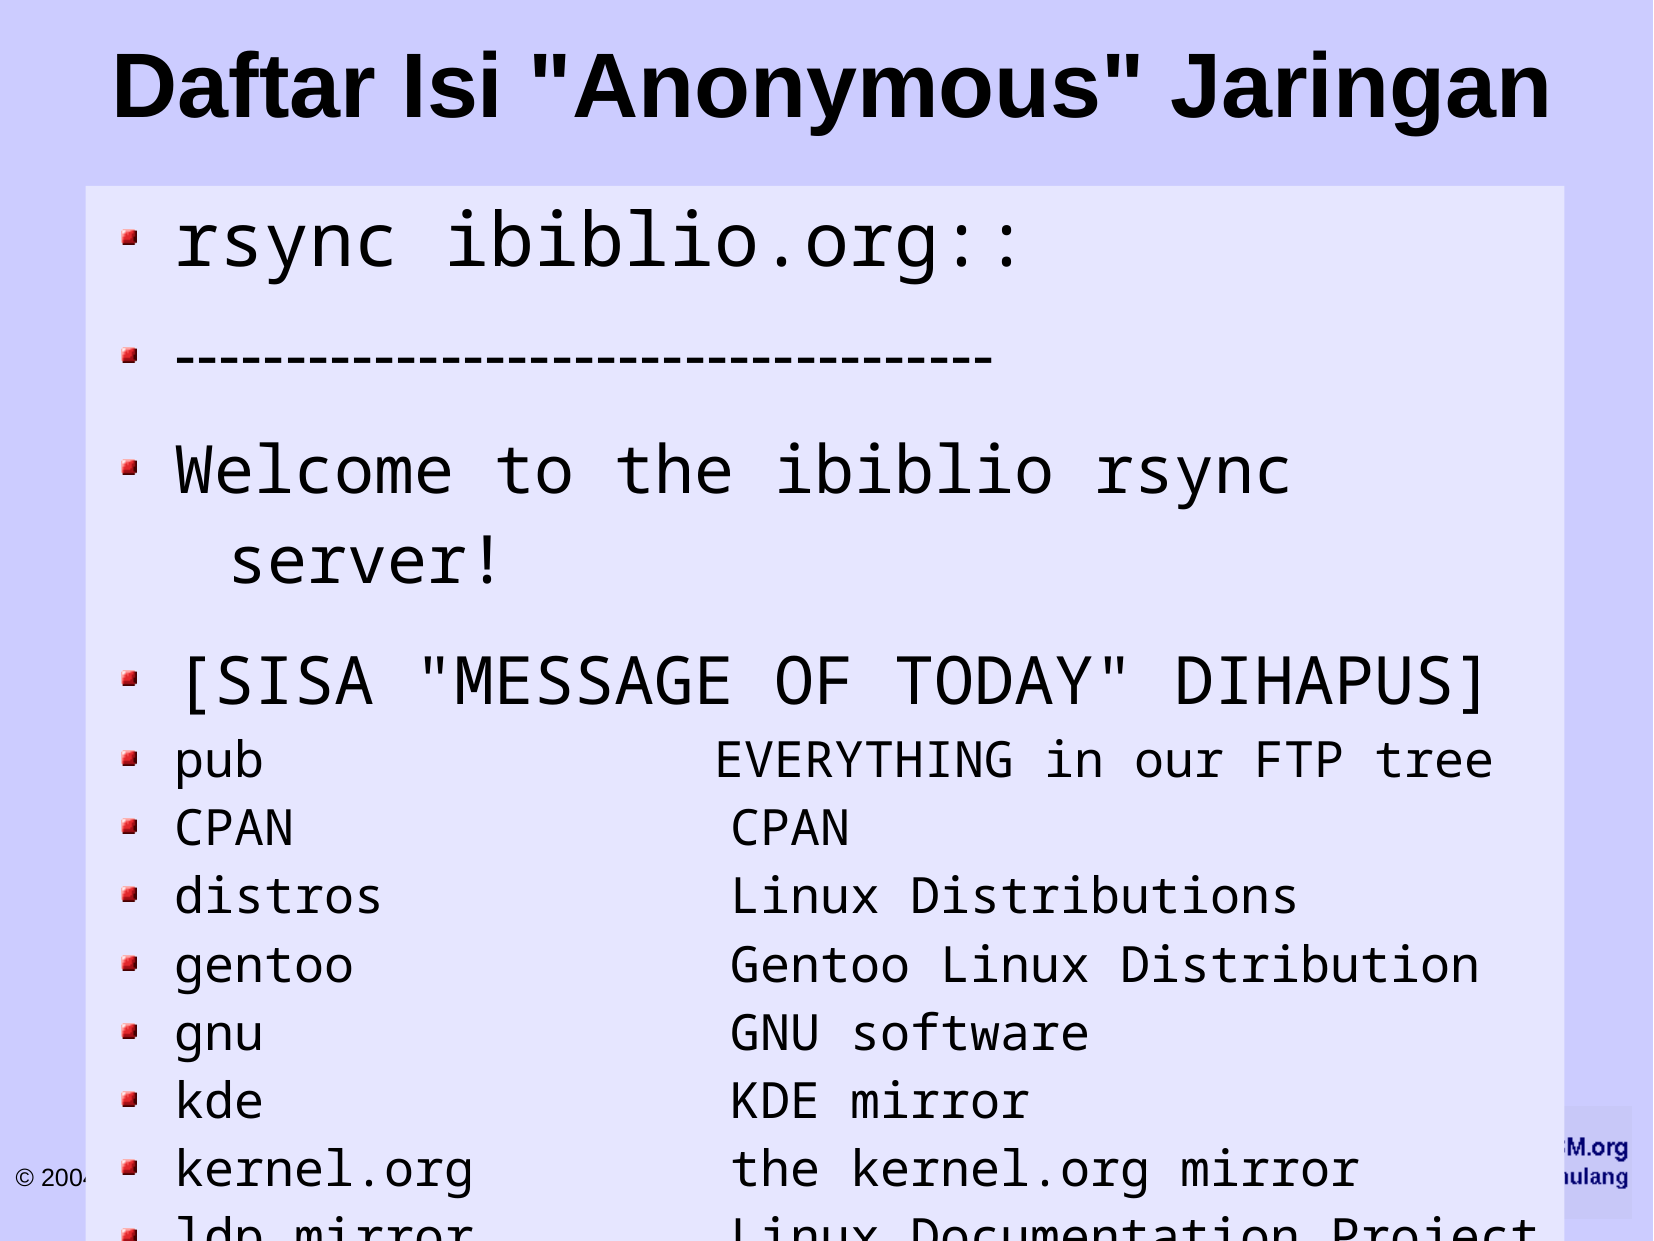

# Daftar Isi "Anonymous" Jaringan
rsync ibiblio.org::
-------------------------------------
Welcome to the ibiblio rsync server!
[SISA "MESSAGE OF TODAY" DIHAPUS]
pub EVERYTHING in our FTP tree
CPAN 	 CPAN
distros 	 Linux Distributions
gentoo 	 Gentoo Linux Distribution
gnu 	 GNU software
kde 	 KDE mirror
kernel.org 	 the kernel.org mirror
ldp_mirror 	 Linux Documentation Project
[........]